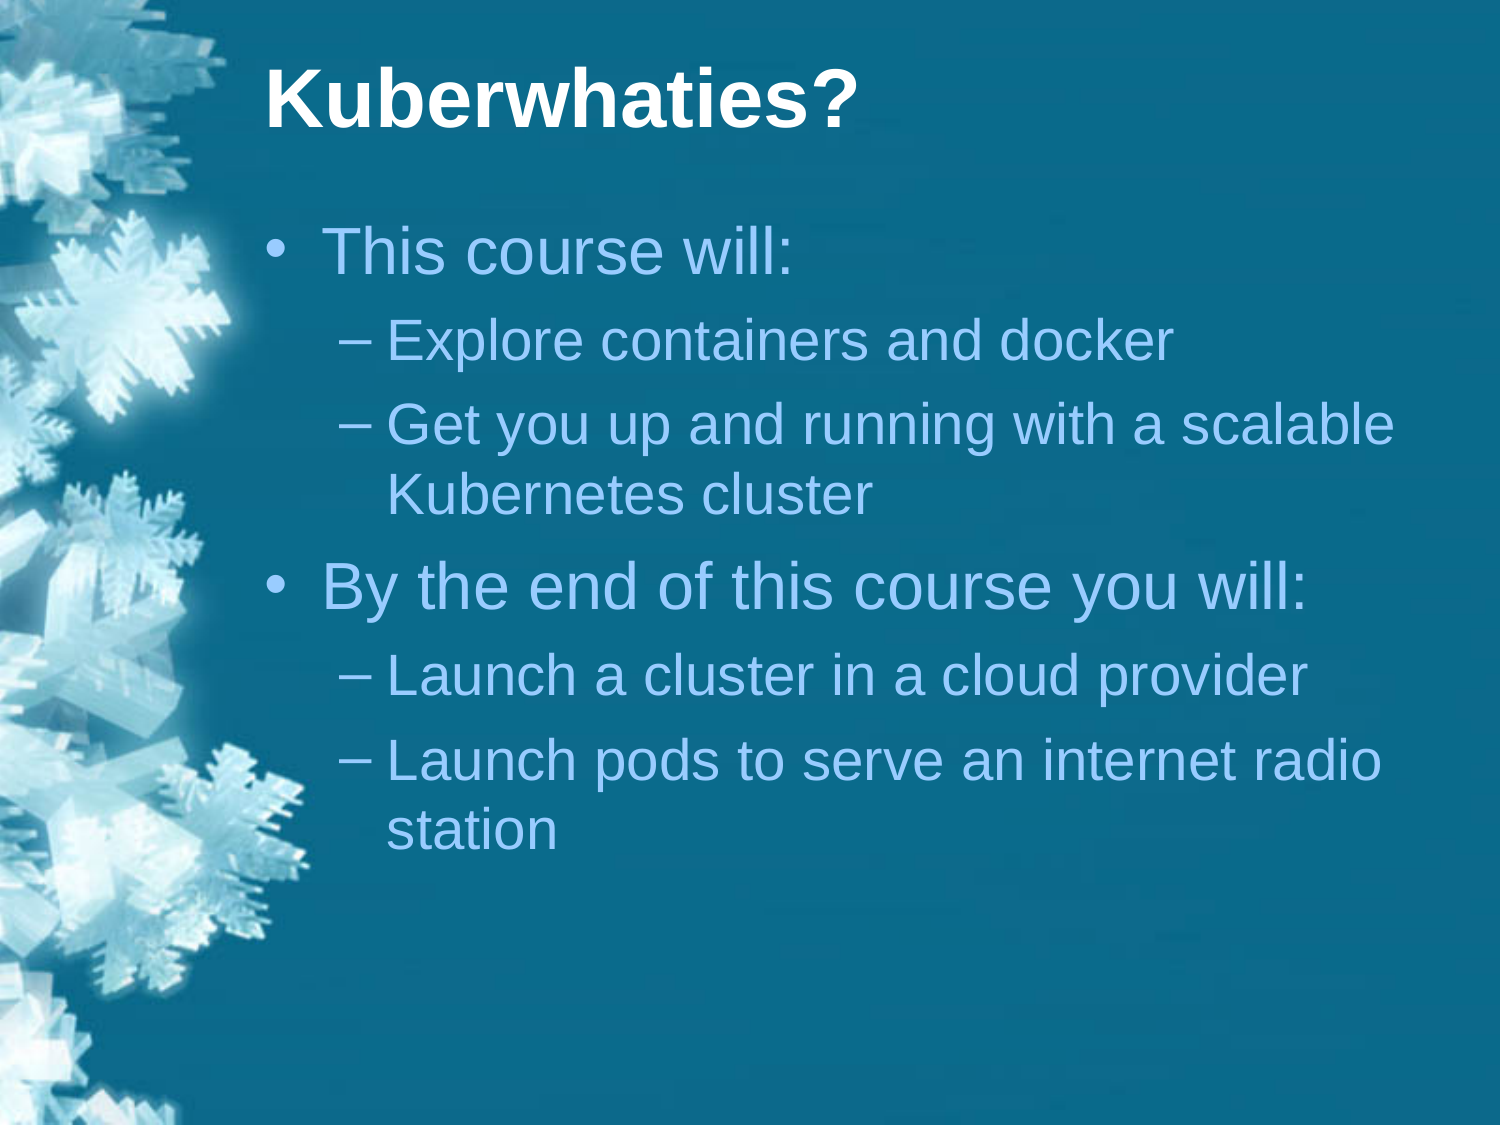

# Kuberwhaties?
This course will:
Explore containers and docker
Get you up and running with a scalable Kubernetes cluster
By the end of this course you will:
Launch a cluster in a cloud provider
Launch pods to serve an internet radio station